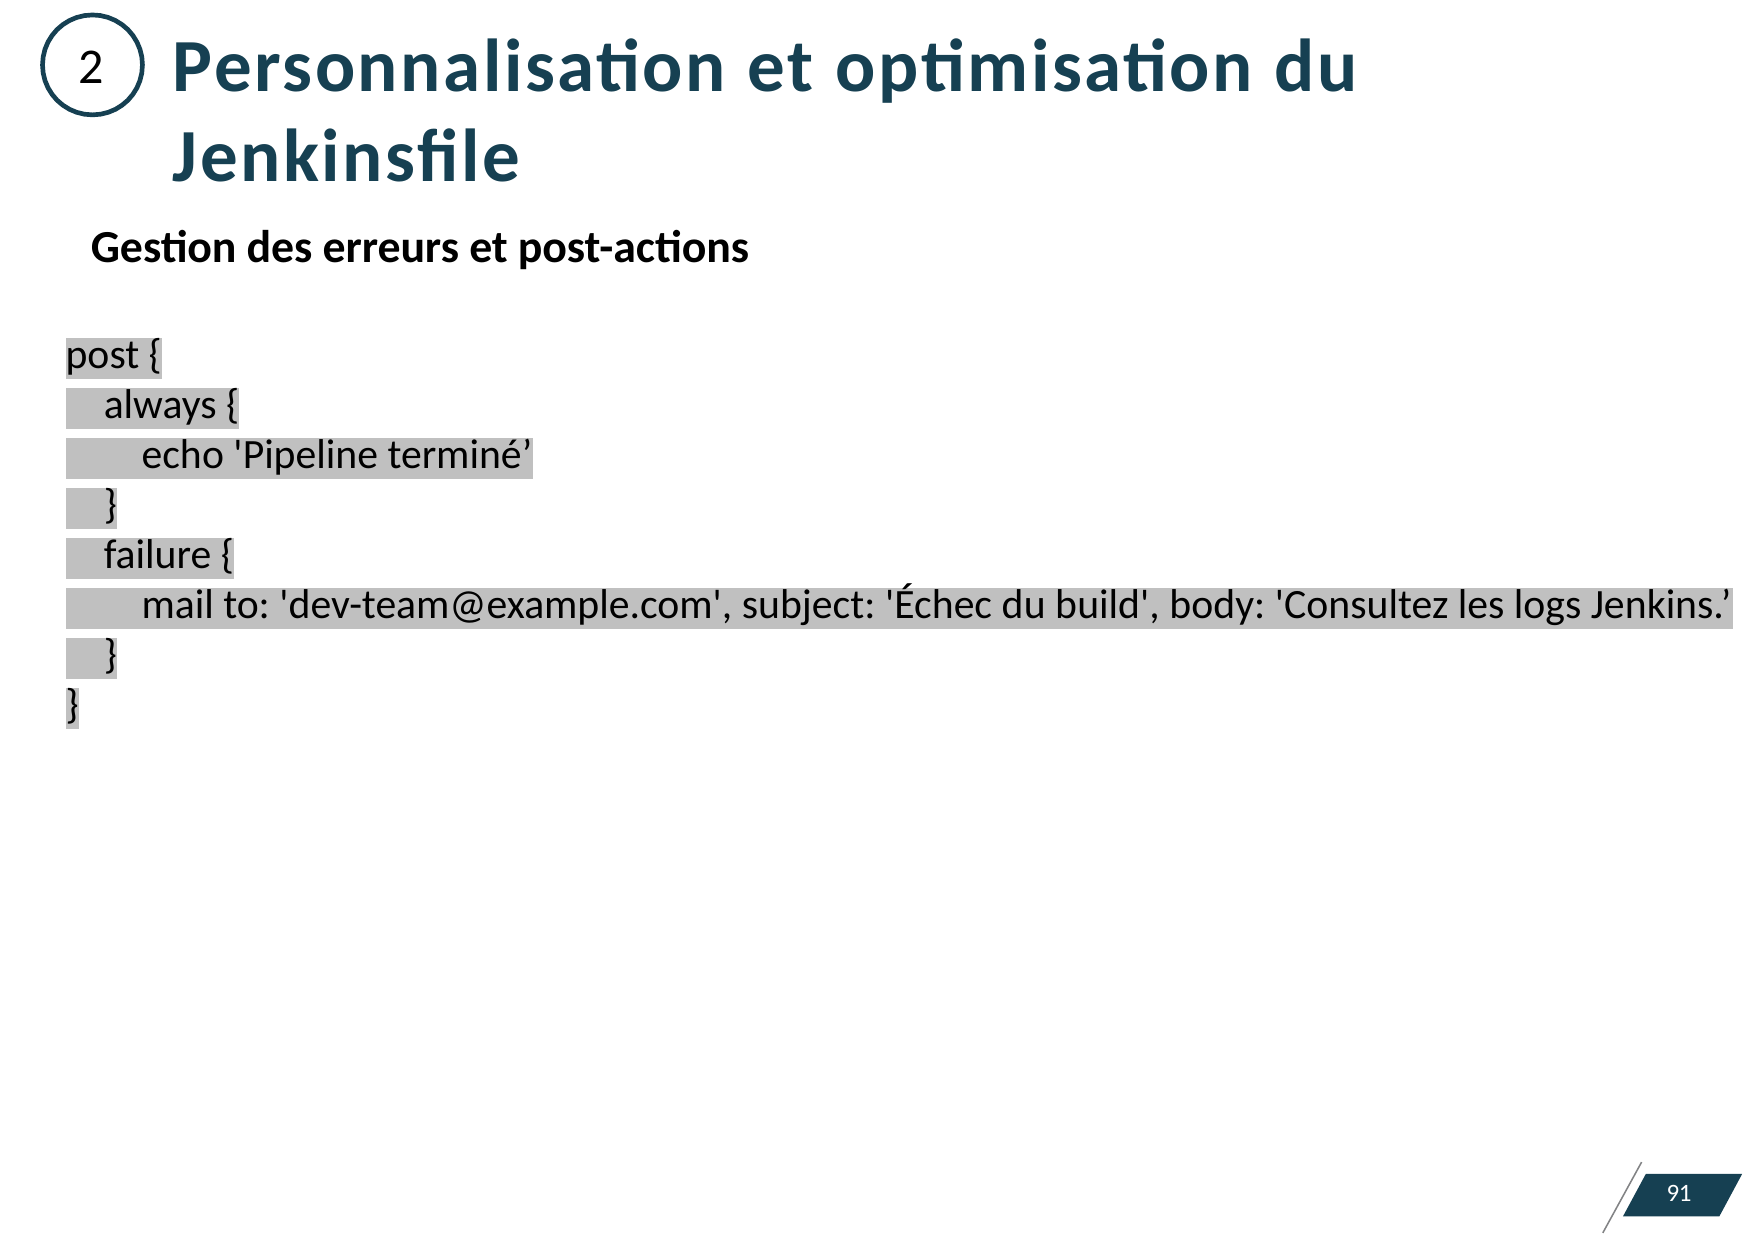

# Personnalisation et optimisation du Jenkinsfile
2
Gestion des erreurs et post-actions
post {
 always {
 echo 'Pipeline terminé’
 }
 failure {
 mail to: 'dev-team@example.com', subject: 'Échec du build', body: 'Consultez les logs Jenkins.’
 }
}
91